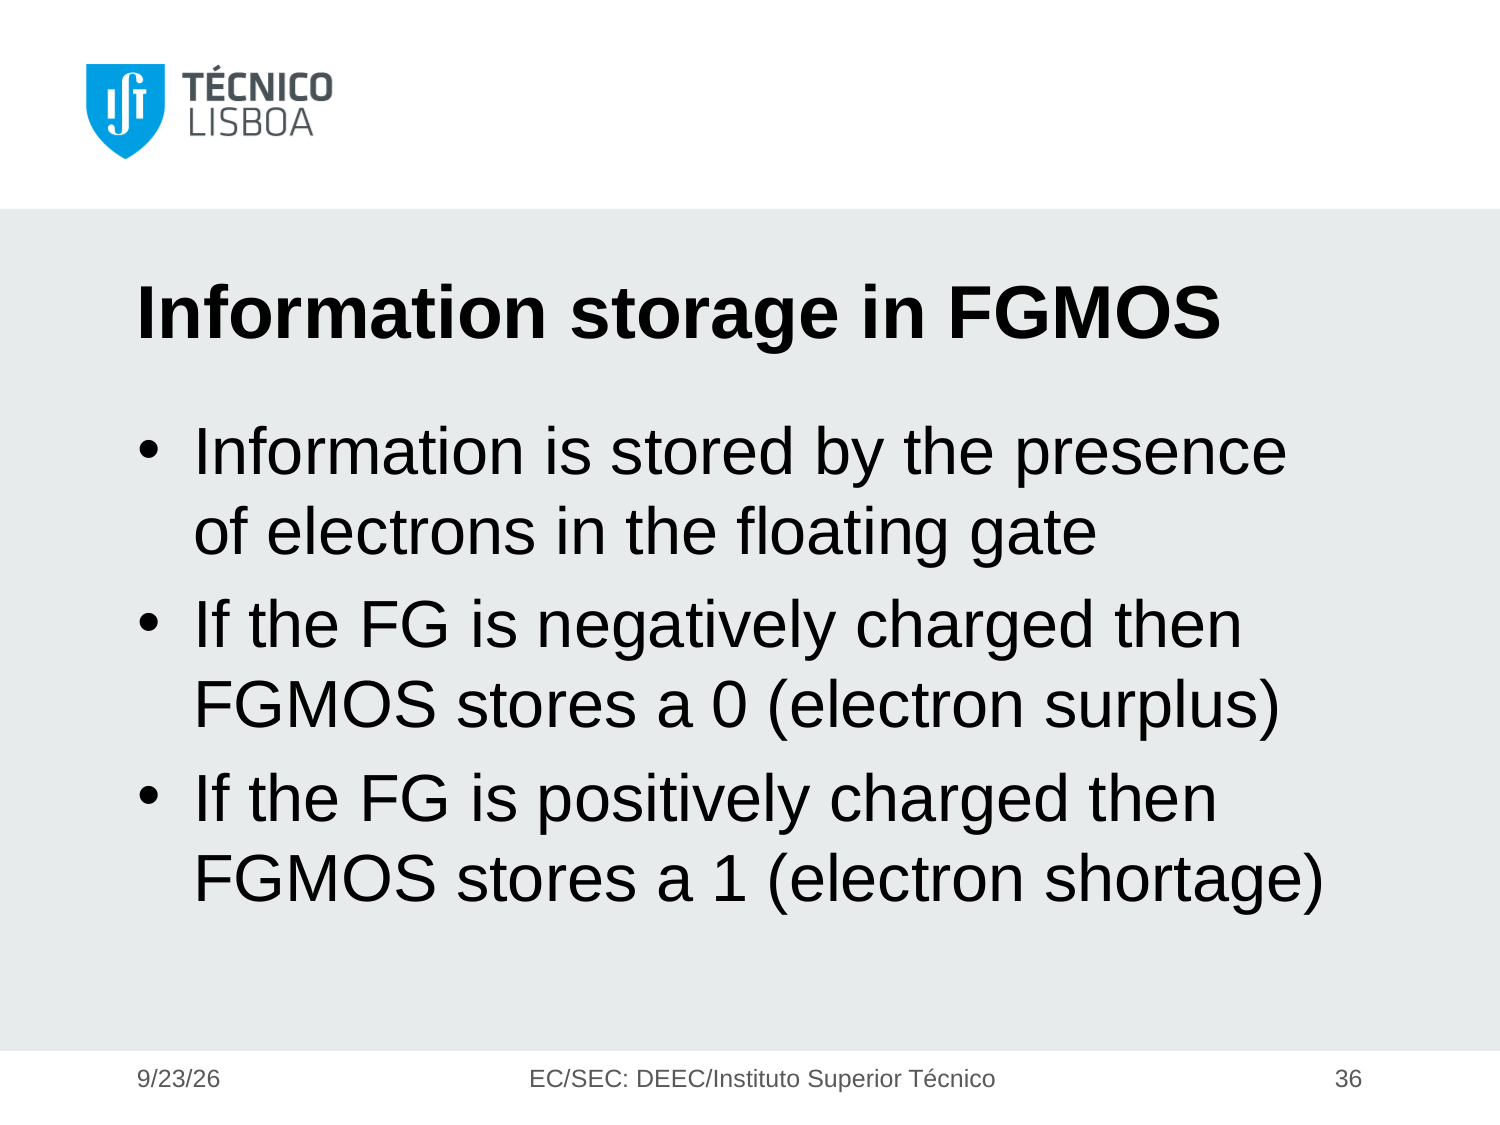

# Information storage in FGMOS
Information is stored by the presence of electrons in the floating gate
If the FG is negatively charged then FGMOS stores a 0 (electron surplus)
If the FG is positively charged then FGMOS stores a 1 (electron shortage)
EC/SEC: DEEC/Instituto Superior Técnico